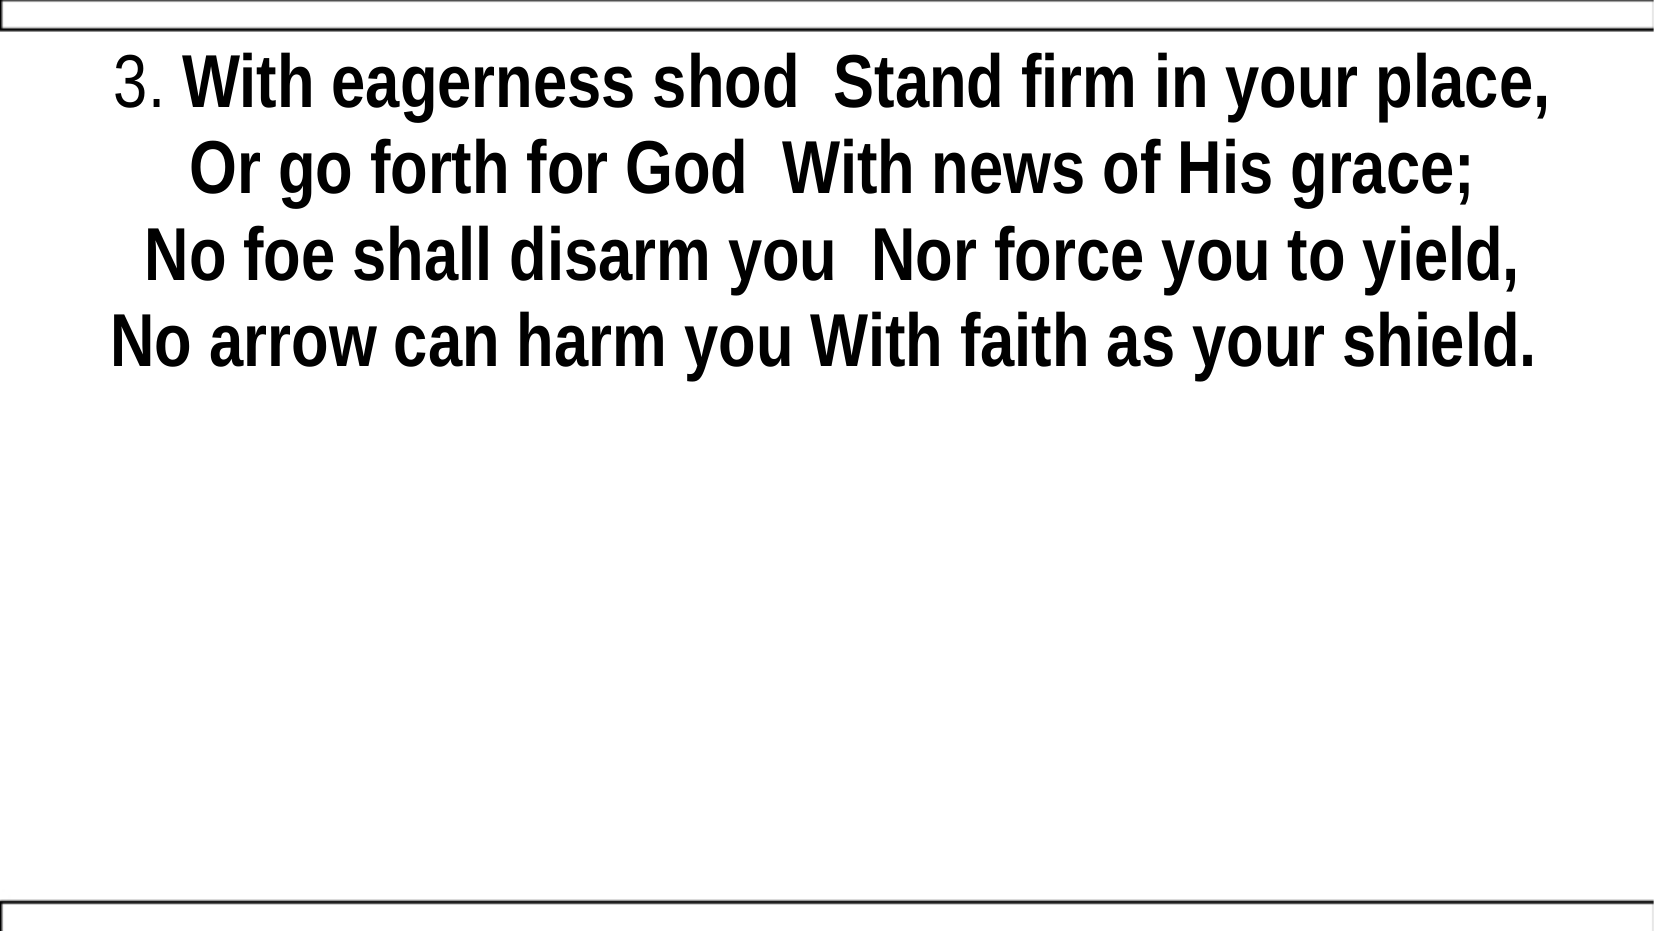

3. With eagerness shod Stand firm in your place,
Or go forth for God With news of His grace;
No foe shall disarm you Nor force you to yield,
No arrow can harm you With faith as your shield.